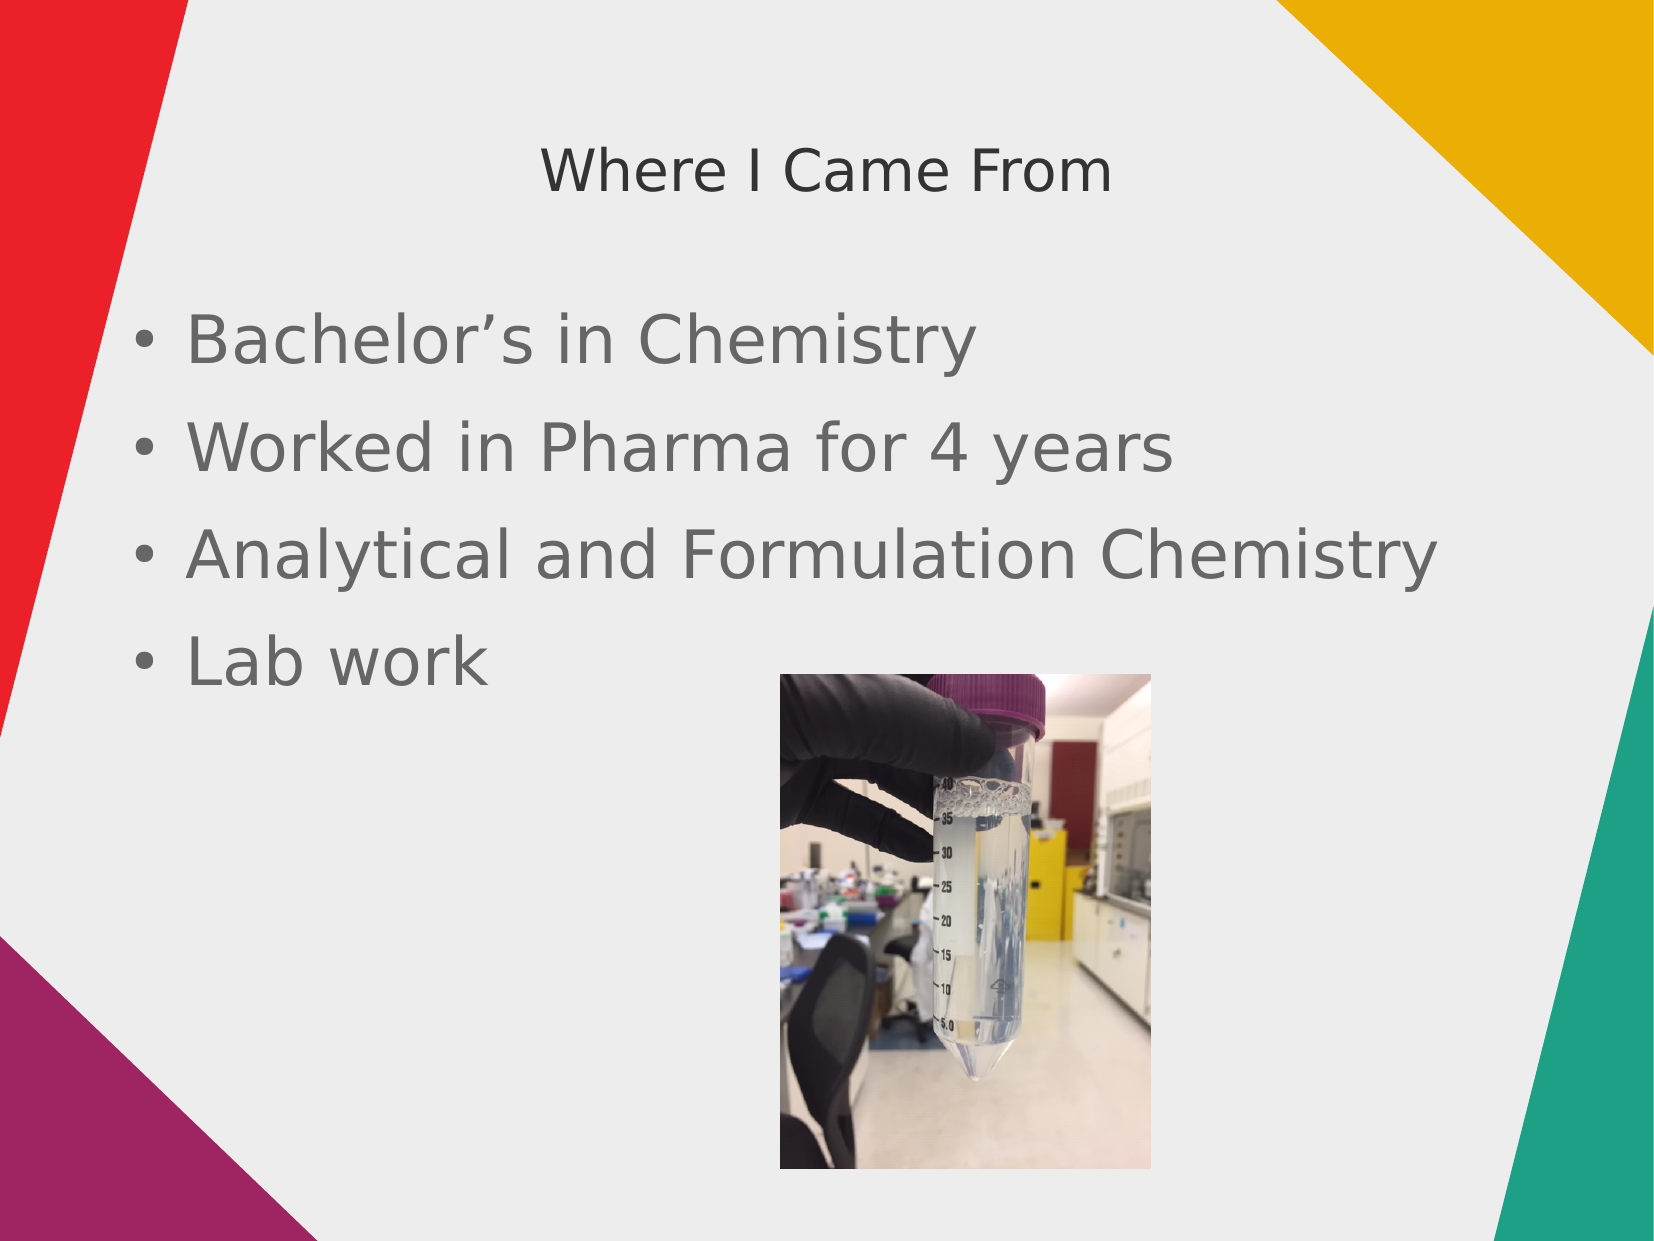

# Where I Came From
Bachelor’s in Chemistry
Worked in Pharma for 4 years
Analytical and Formulation Chemistry
Lab work